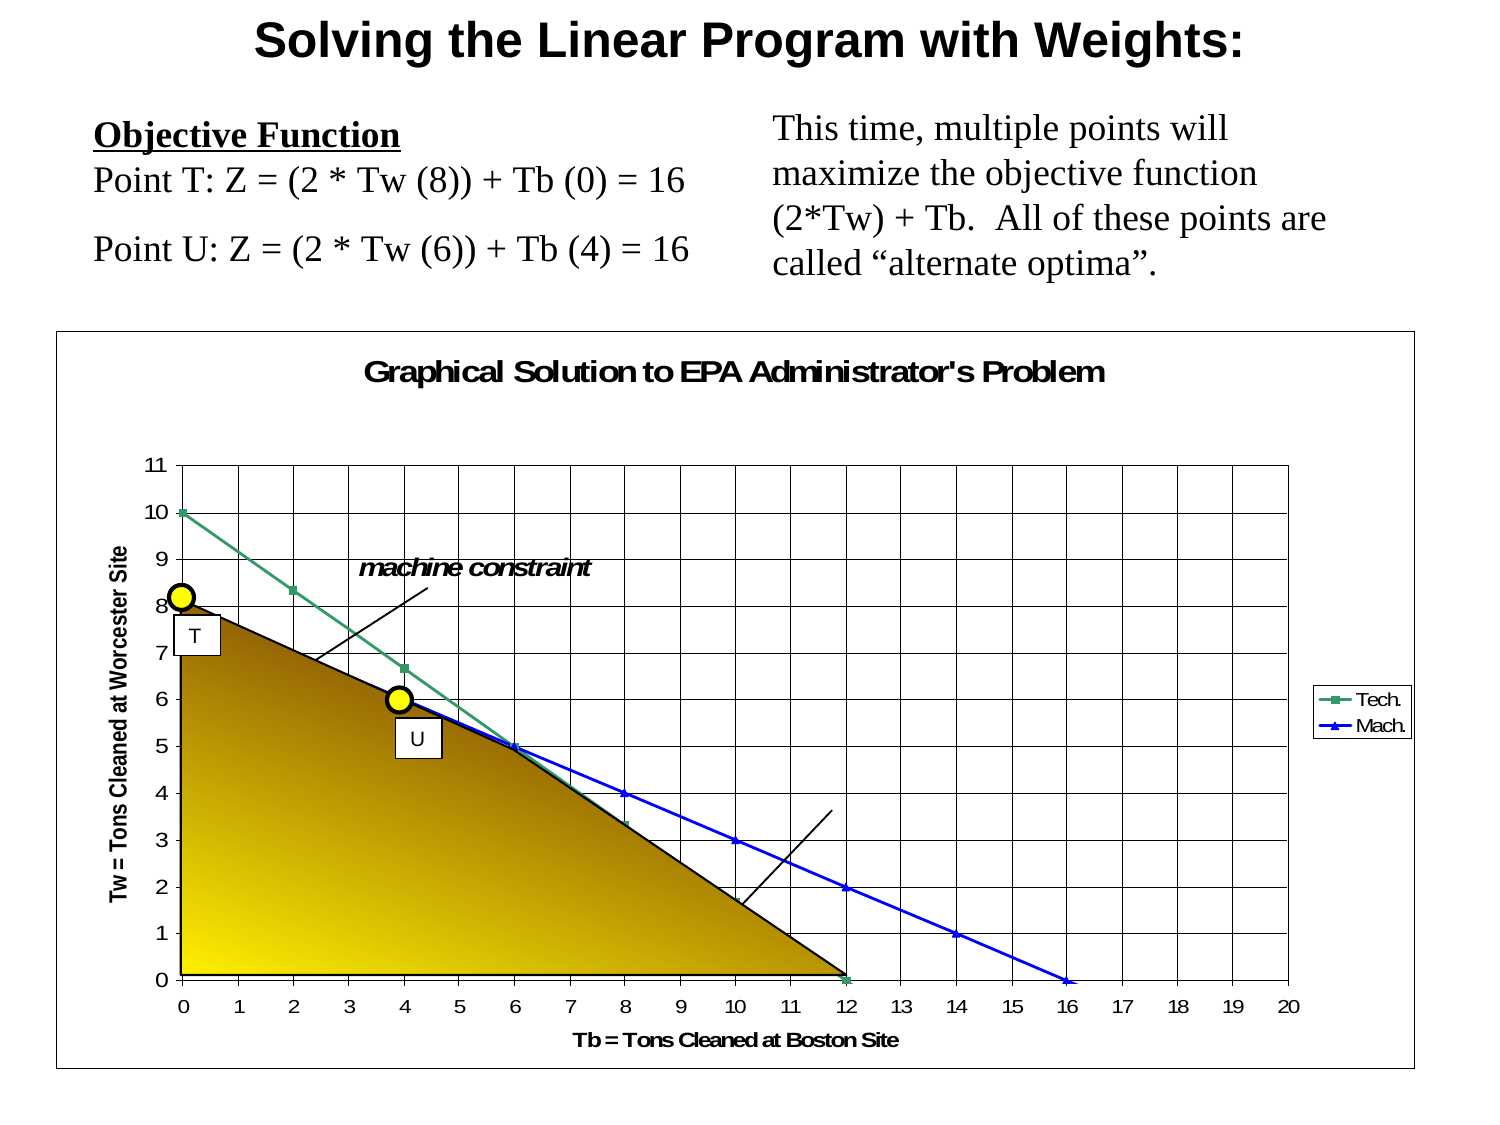

Solving the Linear Program with Weights:
This time, multiple points will maximize the objective function (2*Tw) + Tb. All of these points are called “alternate optima”.
Objective Function
Point T: Z = (2 * Tw (8)) + Tb (0) = 16
Point U: Z = (2 * Tw (6)) + Tb (4) = 16
T
U